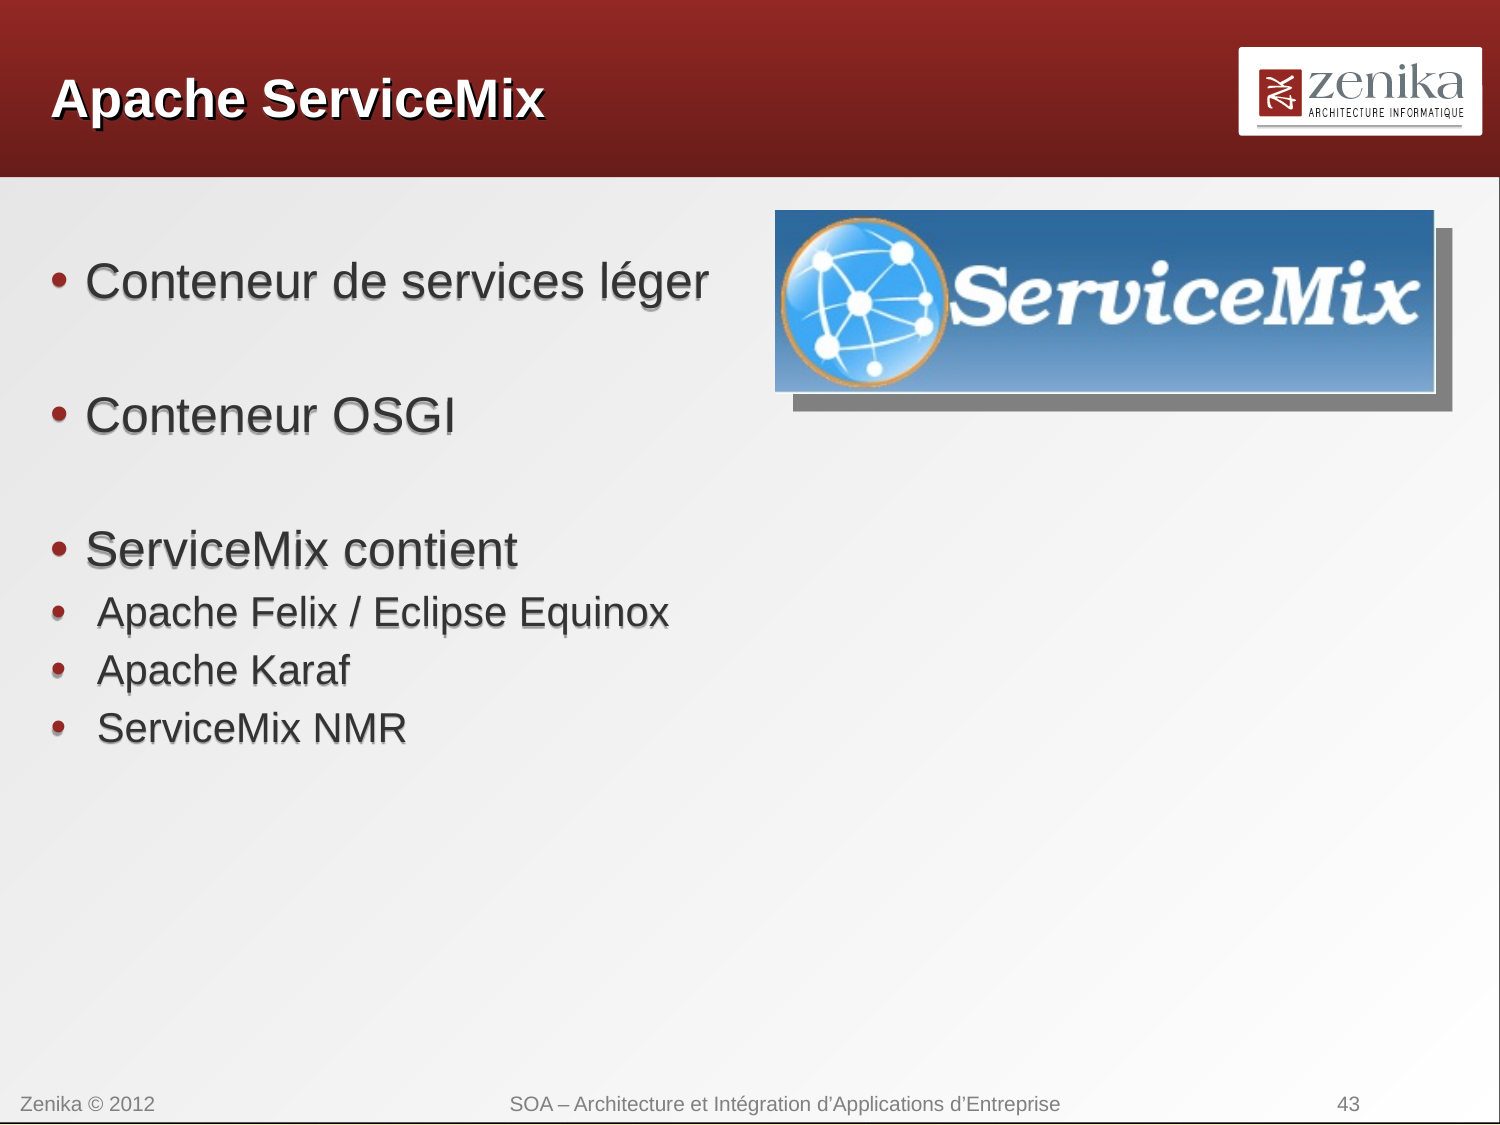

# Apache ServiceMix
Conteneur de services léger
Conteneur OSGI
ServiceMix contient
 Apache Felix / Eclipse Equinox
 Apache Karaf
 ServiceMix NMR